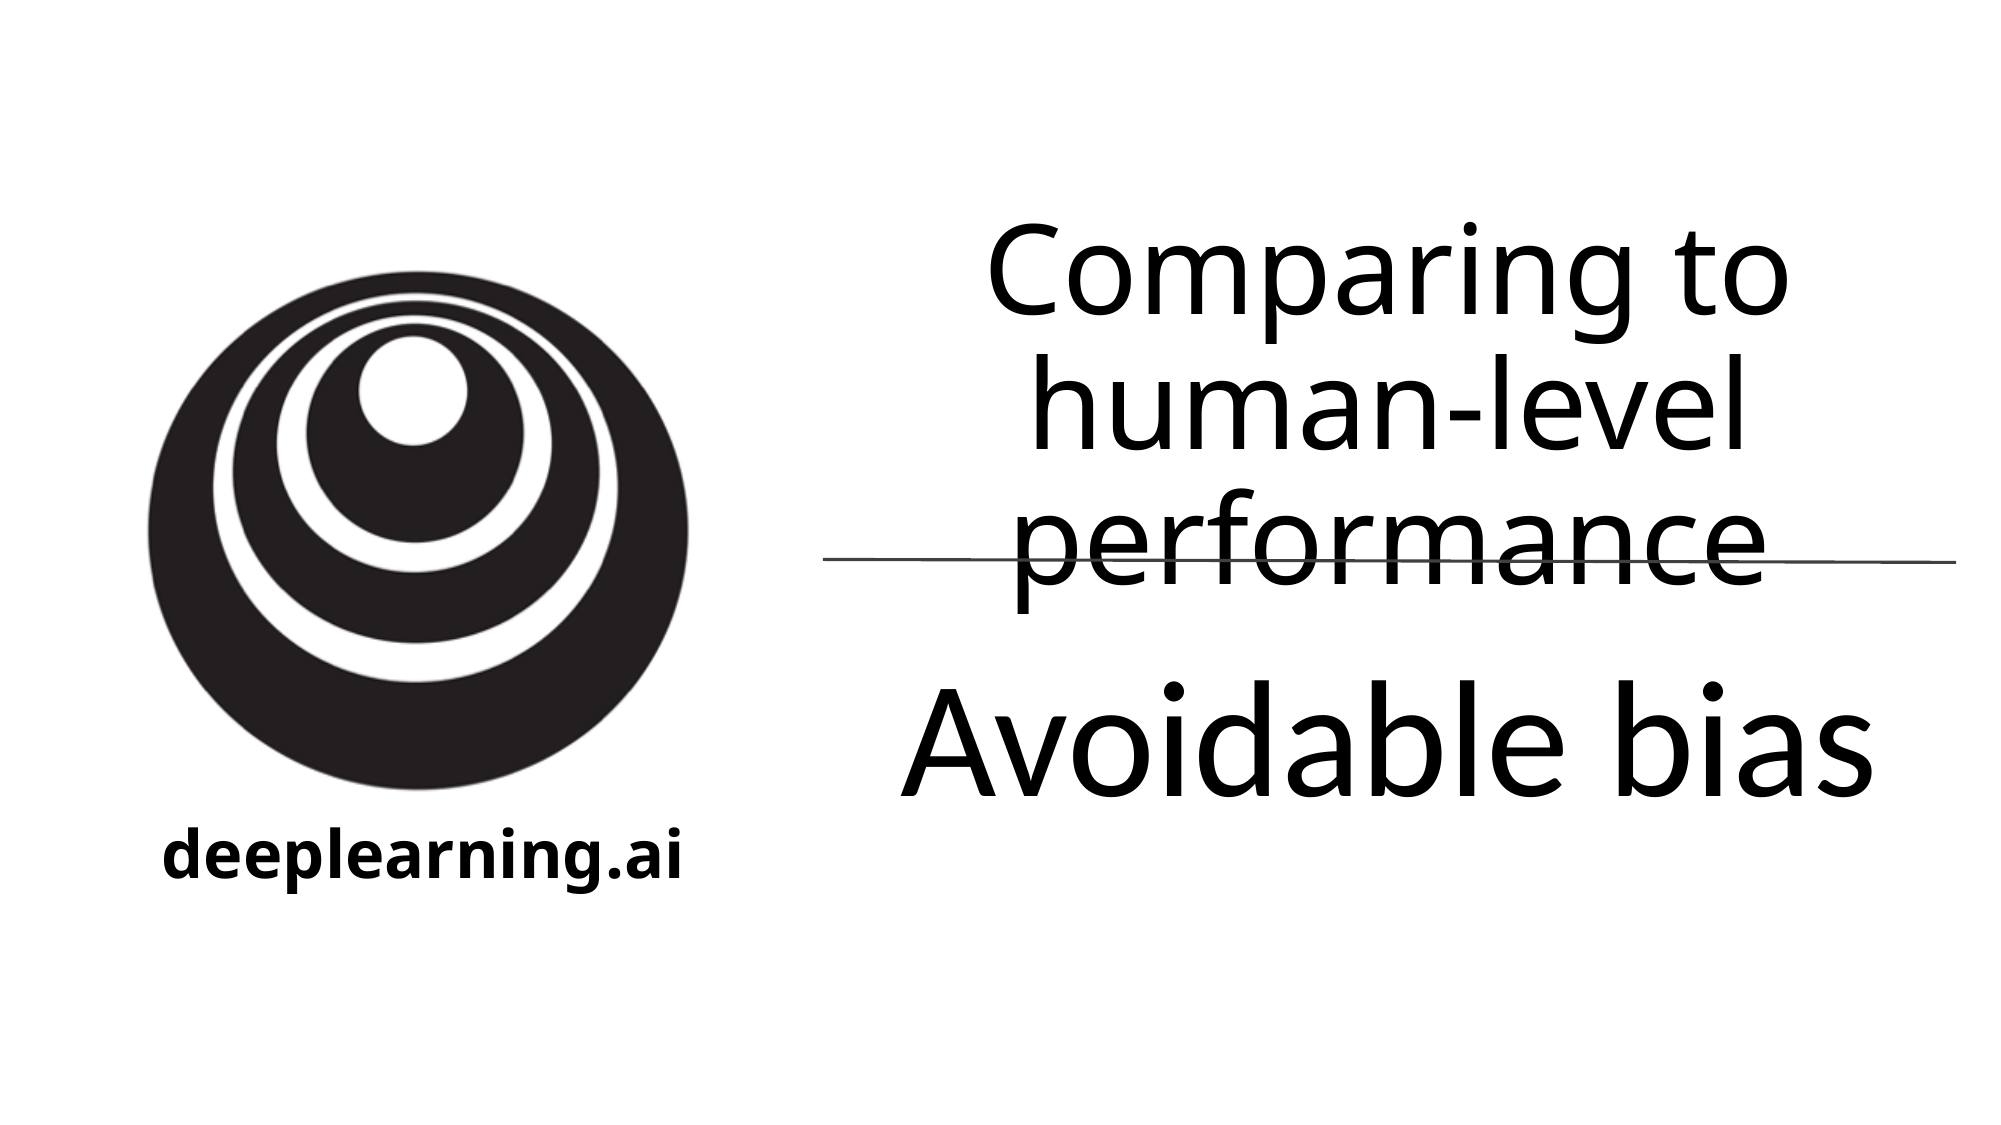

# Comparing to human-level performance
deeplearning.ai
Avoidable bias